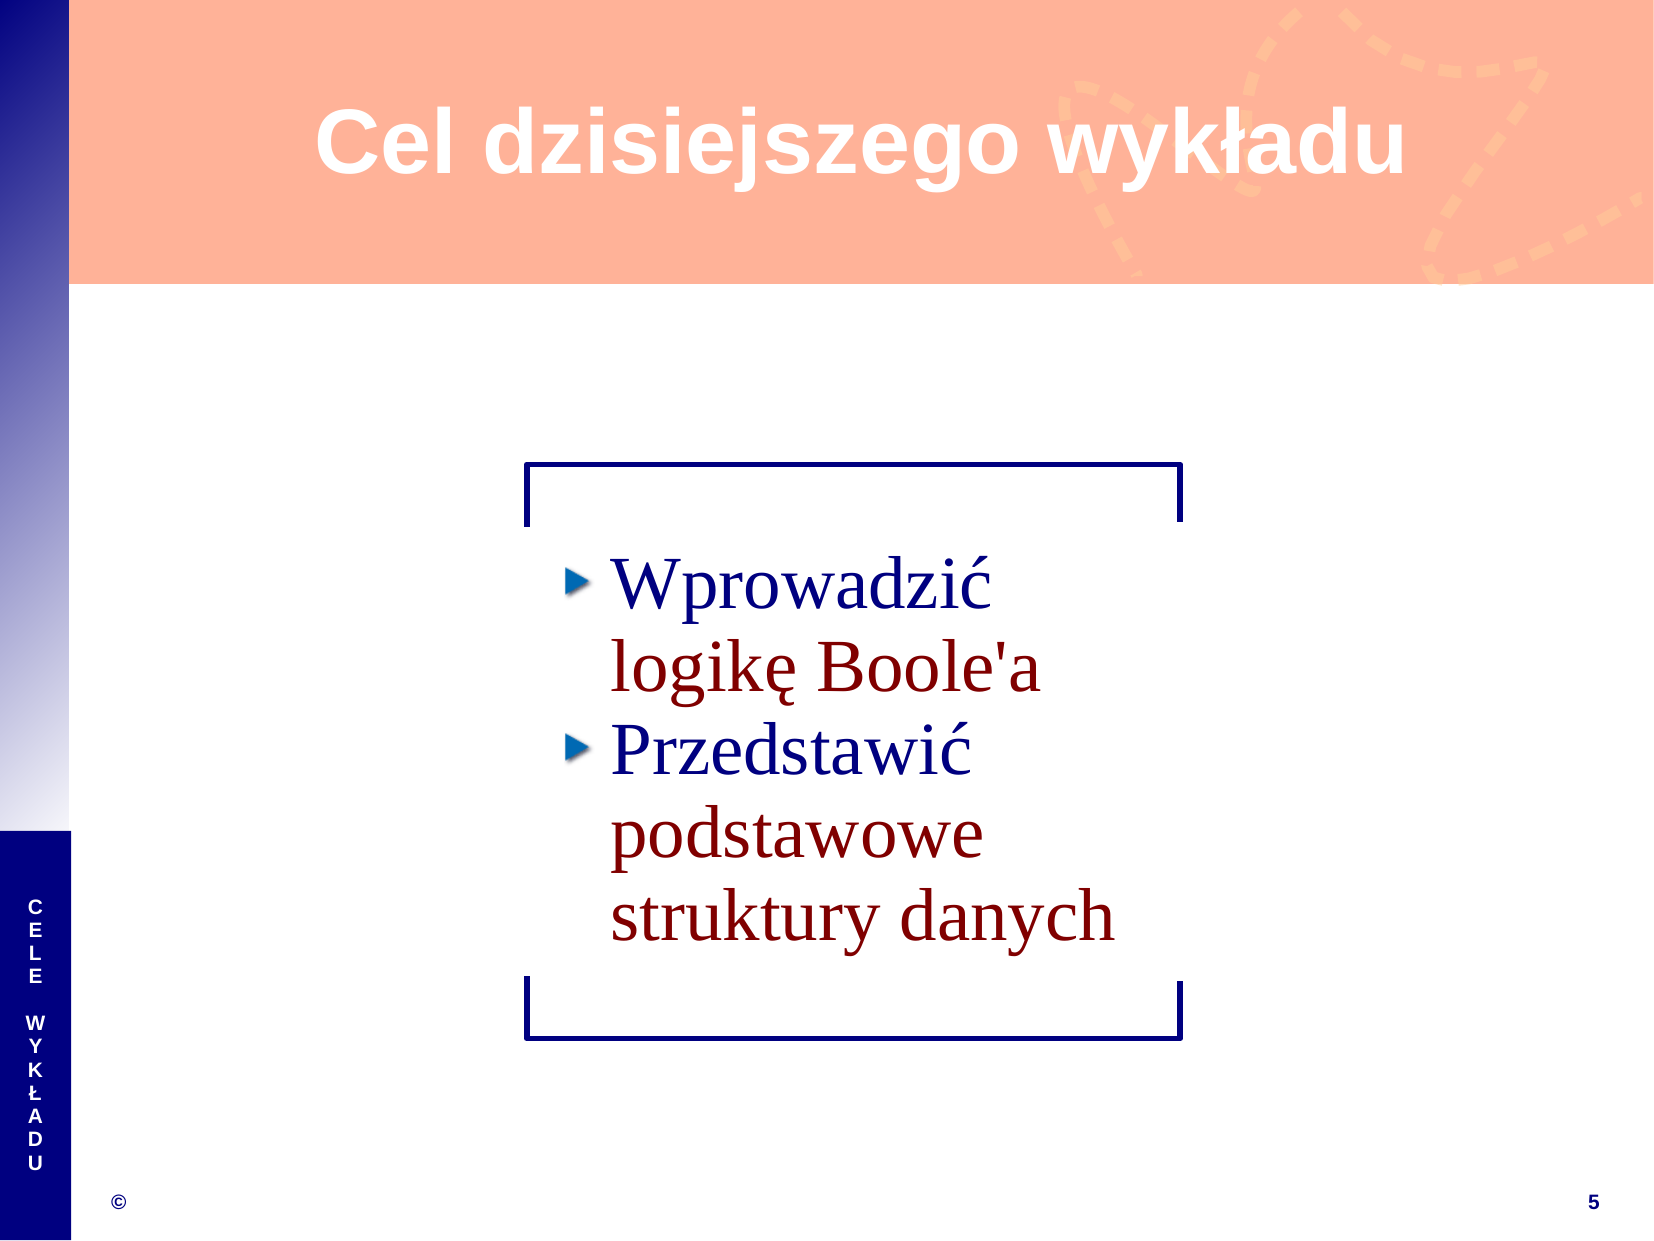

# Cel dzisiejszego wykładu
Wprowadzić
logikę Boole'a
Przedstawić
podstawowe struktury danych
C
E
L
E
W
Y
K
Ł
A
D
U